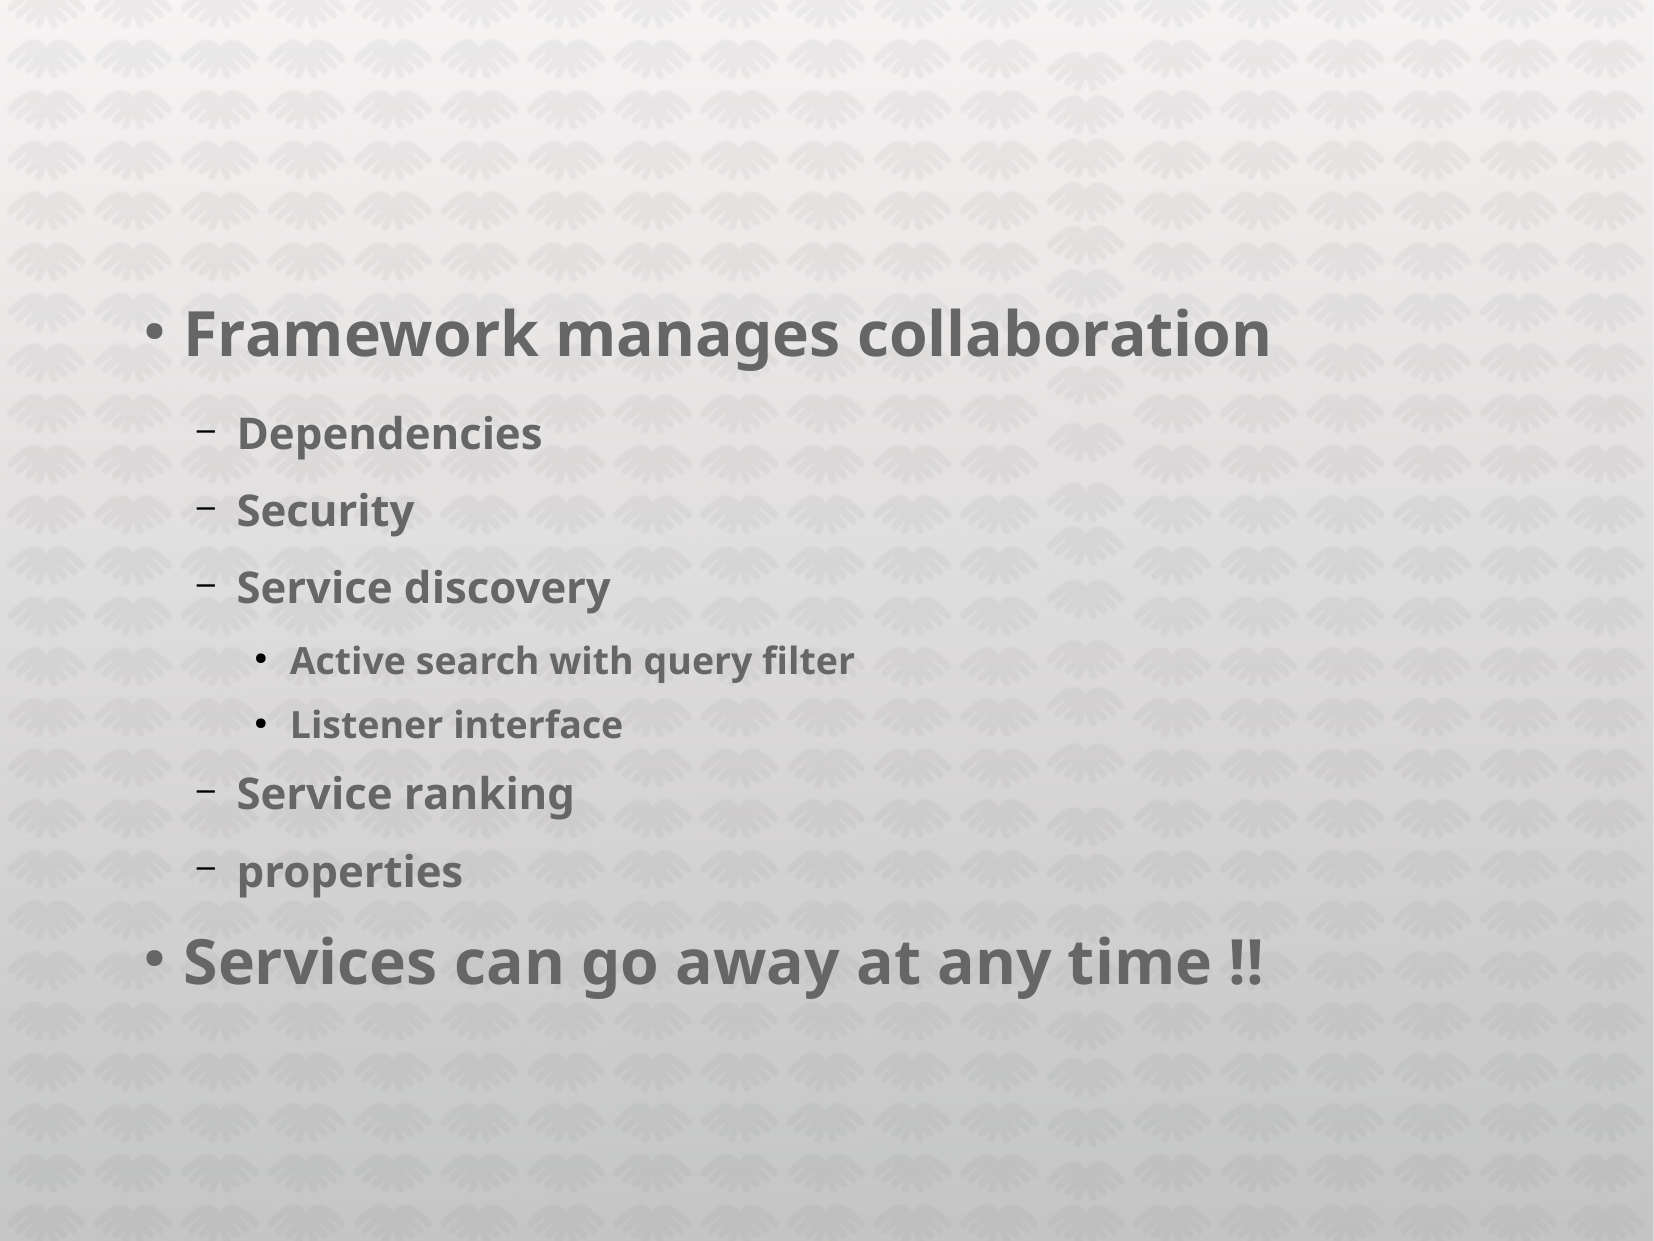

#
Framework manages collaboration
Dependencies
Security
Service discovery
Active search with query filter
Listener interface
Service ranking
properties
Services can go away at any time !!